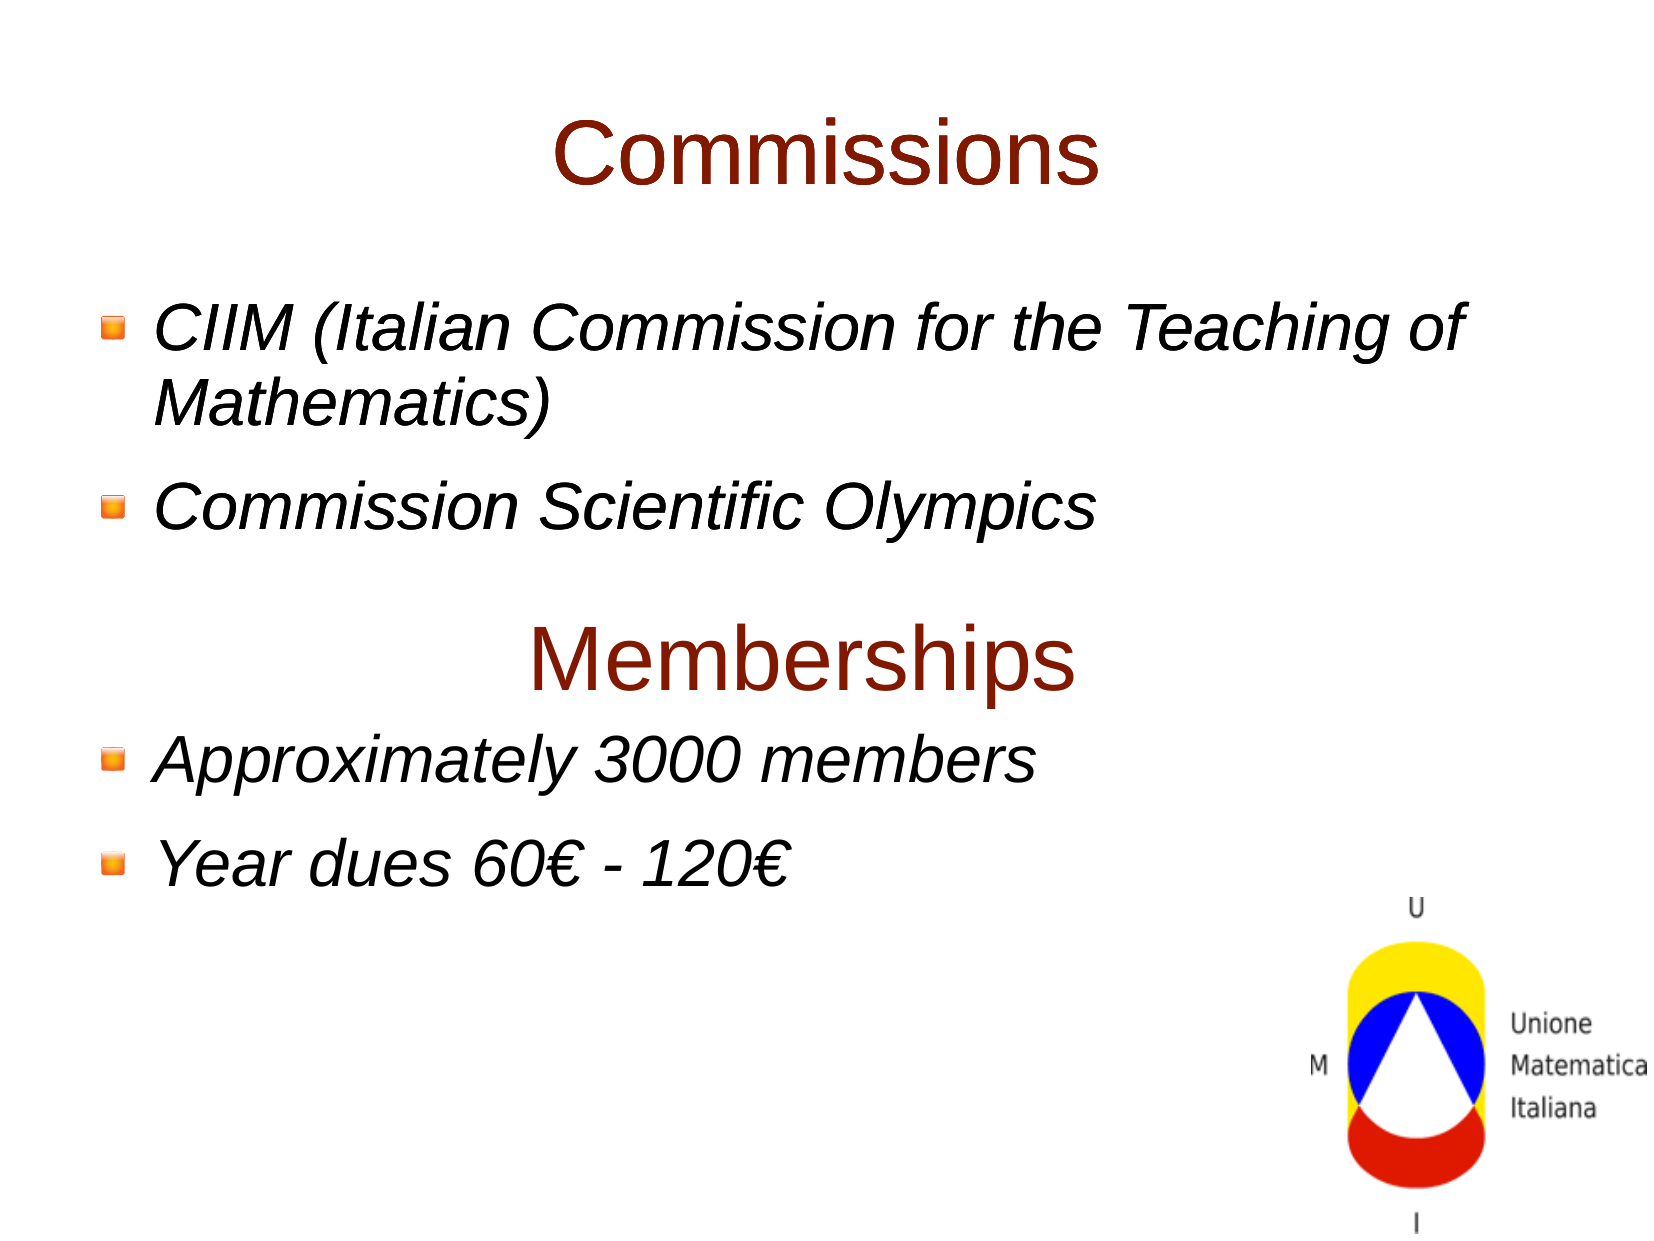

# Commissions
Commissions
Commissions
CIIM (Italian Commission for the Teaching of Mathematics)
Commission Scientific Olympics
CIIM (Italian Commission for the Teaching of Mathematics)
Commission Scientific Olympics
Memberships
Approximately 3000 members
Year dues 60€ - 120€